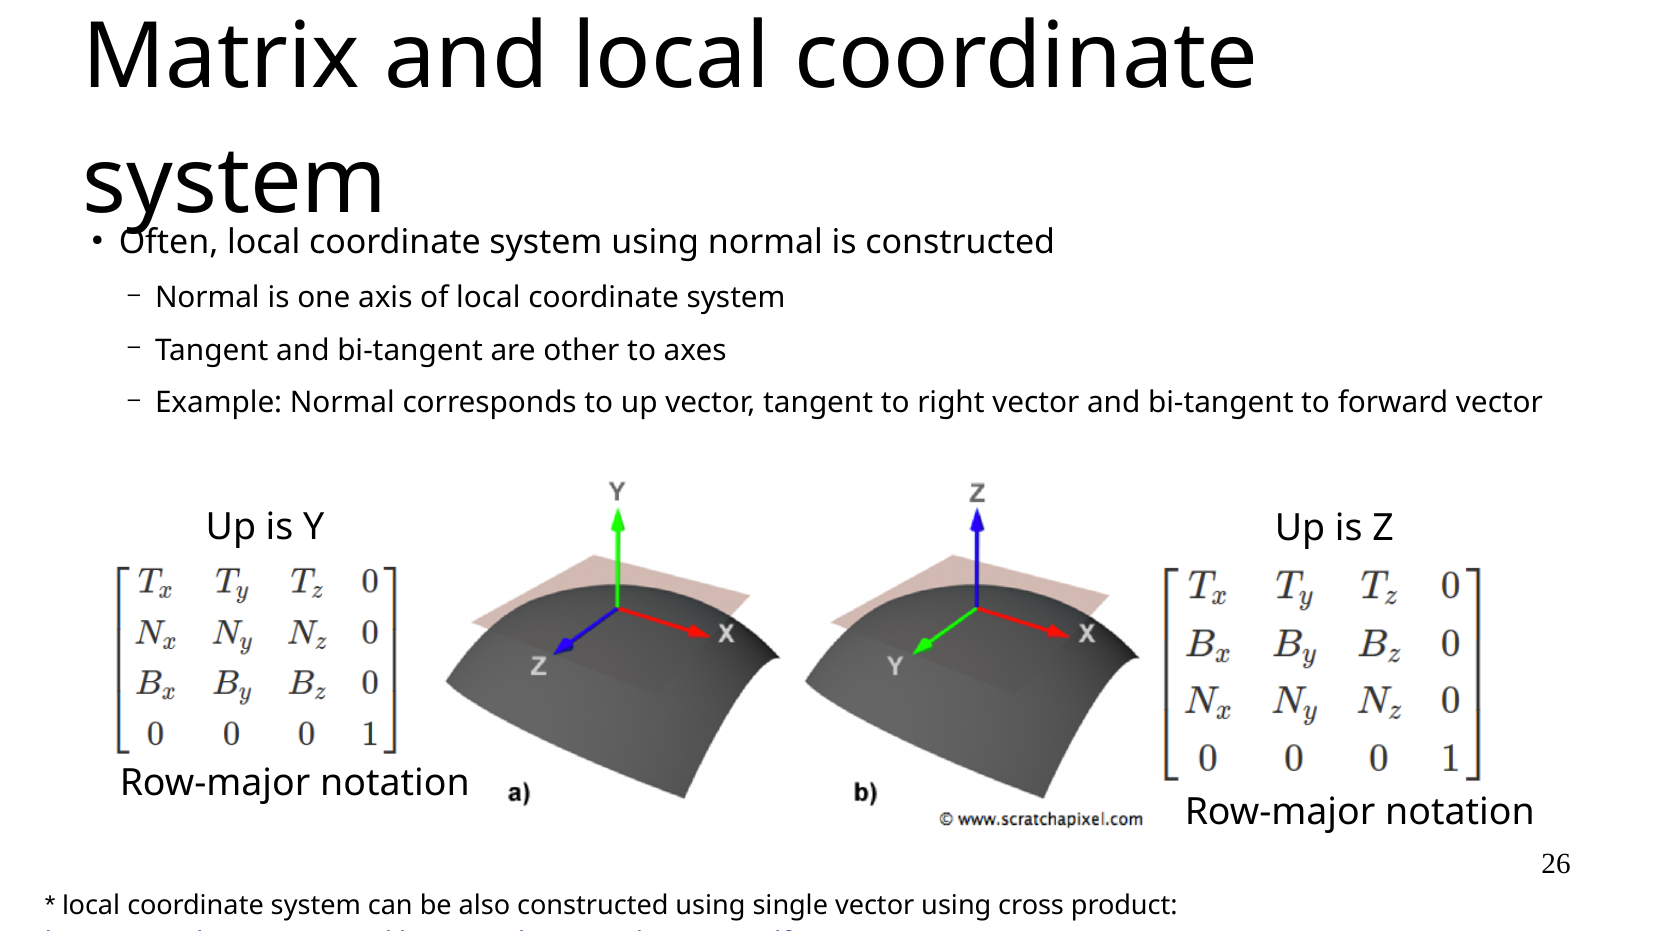

# Matrix and local coordinate system
Often, local coordinate system using normal is constructed
Normal is one axis of local coordinate system
Tangent and bi-tangent are other to axes
Example: Normal corresponds to up vector, tangent to right vector and bi-tangent to forward vector
Up is Y
Up is Z
Row-major notation
Row-major notation
26
* local coordinate system can be also constructed using single vector using cross product: https://graphics.pixar.com/library/OrthonormalB/paper.pdf